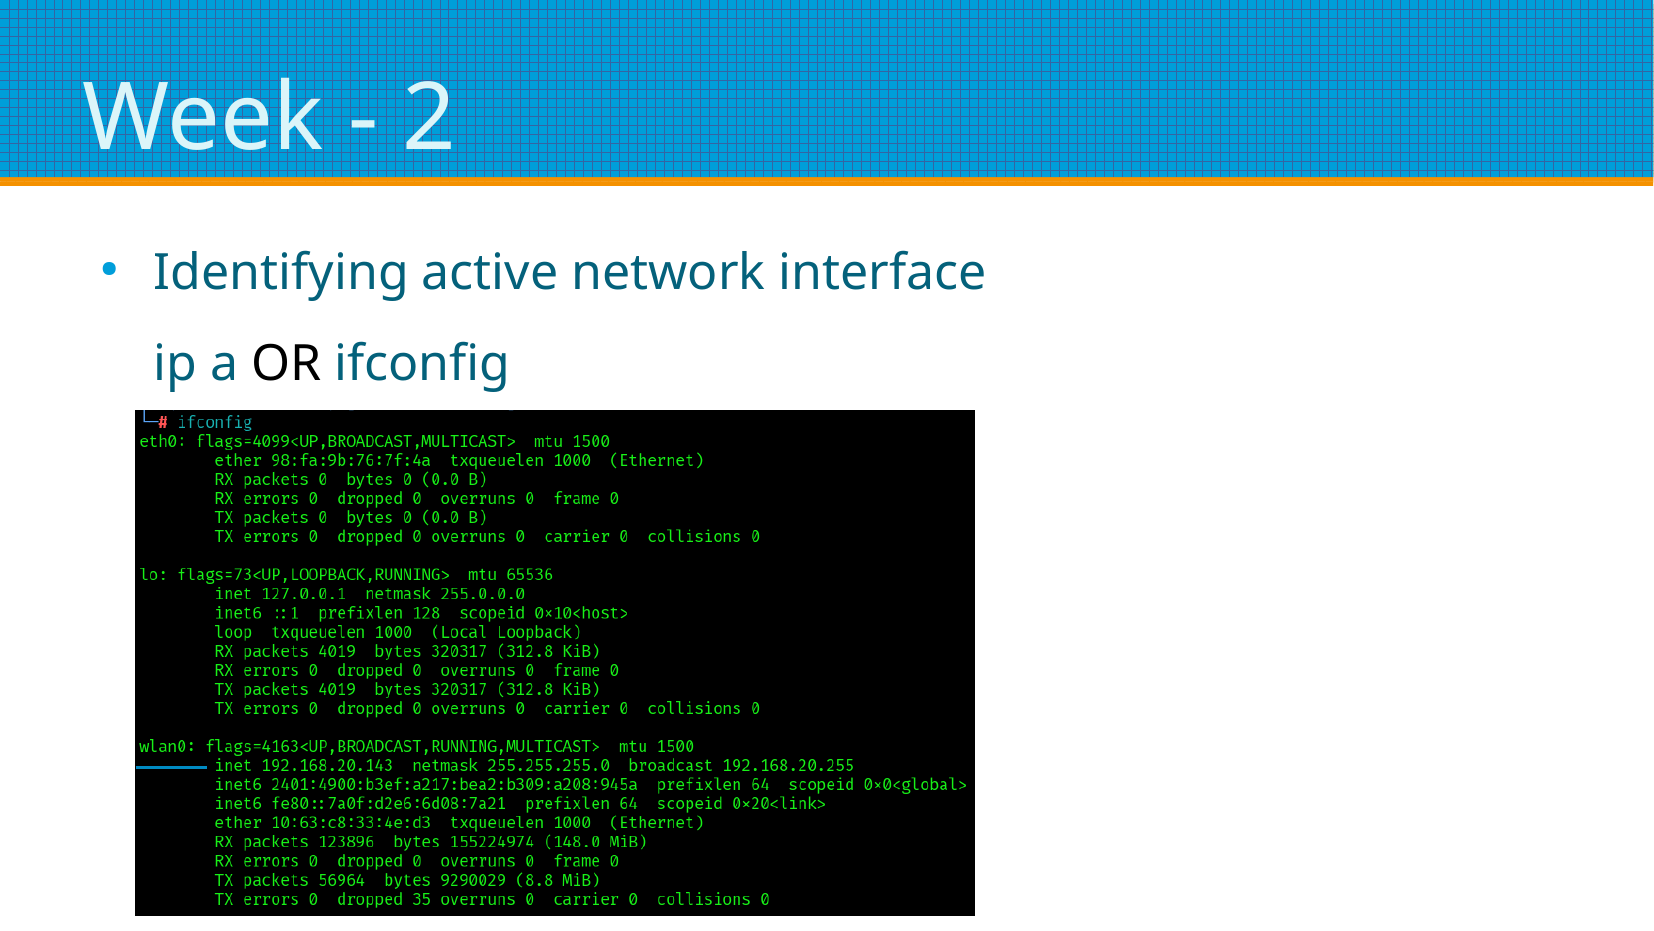

# Week - 2
Identifying active network interface
ip a OR ifconfig